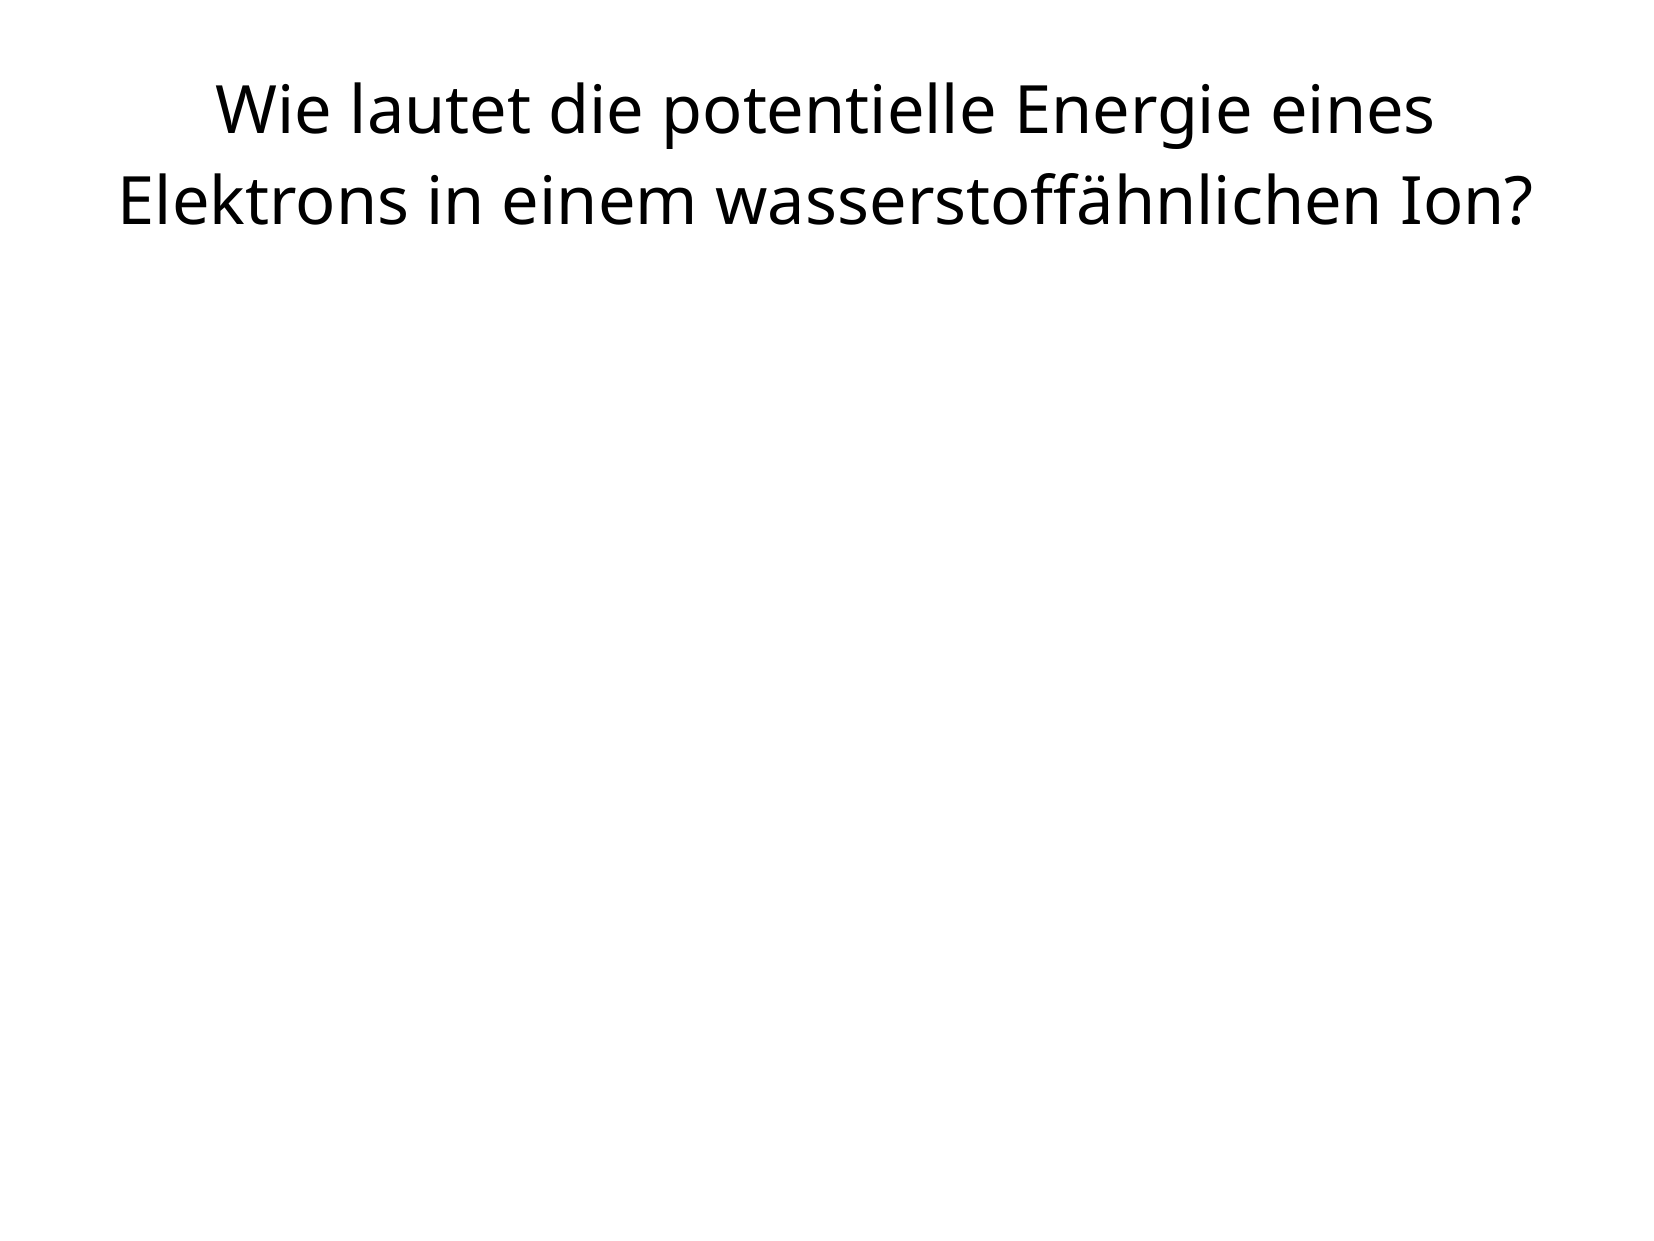

# Wie lautet die potentielle Energie eines Elektrons in einem wasserstoffähnlichen Ion?